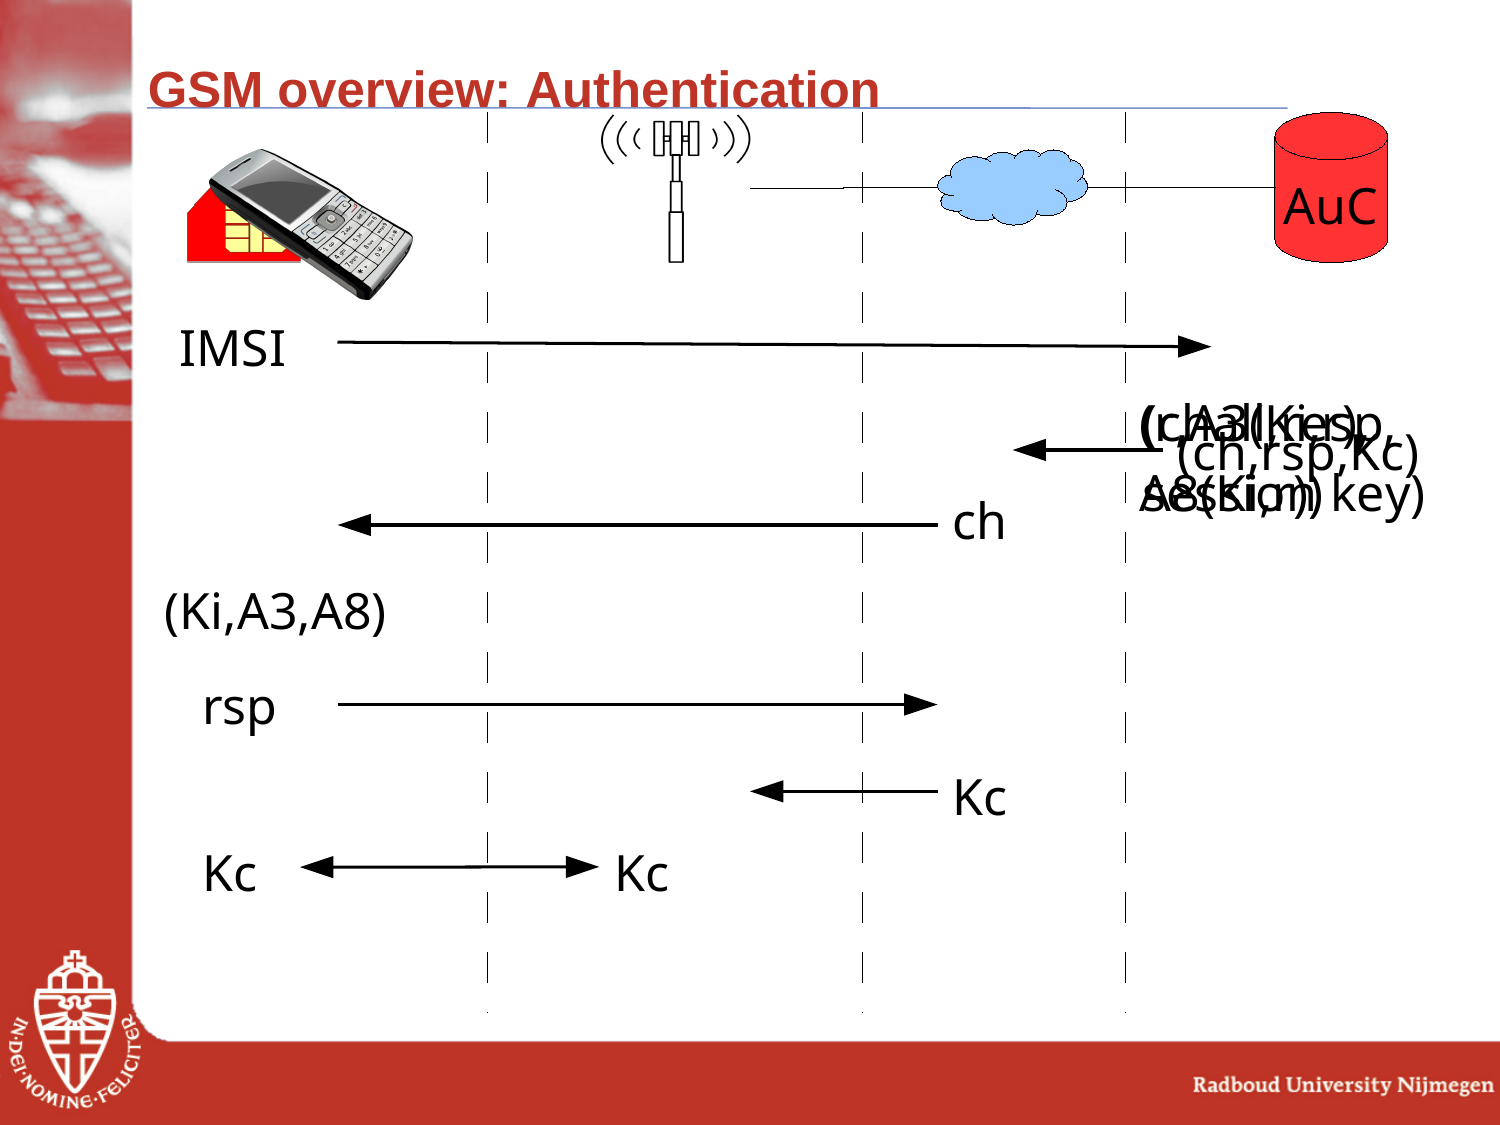

# GSM overview: Authentication
AuC
IMSI
(r,A3(Ki,r),
A8(Ki,r))
(chall,resp,
session key)
(ch,rsp,Kc)
ch
(Ki,A3,A8)
rsp
Kc
Kc
Kc